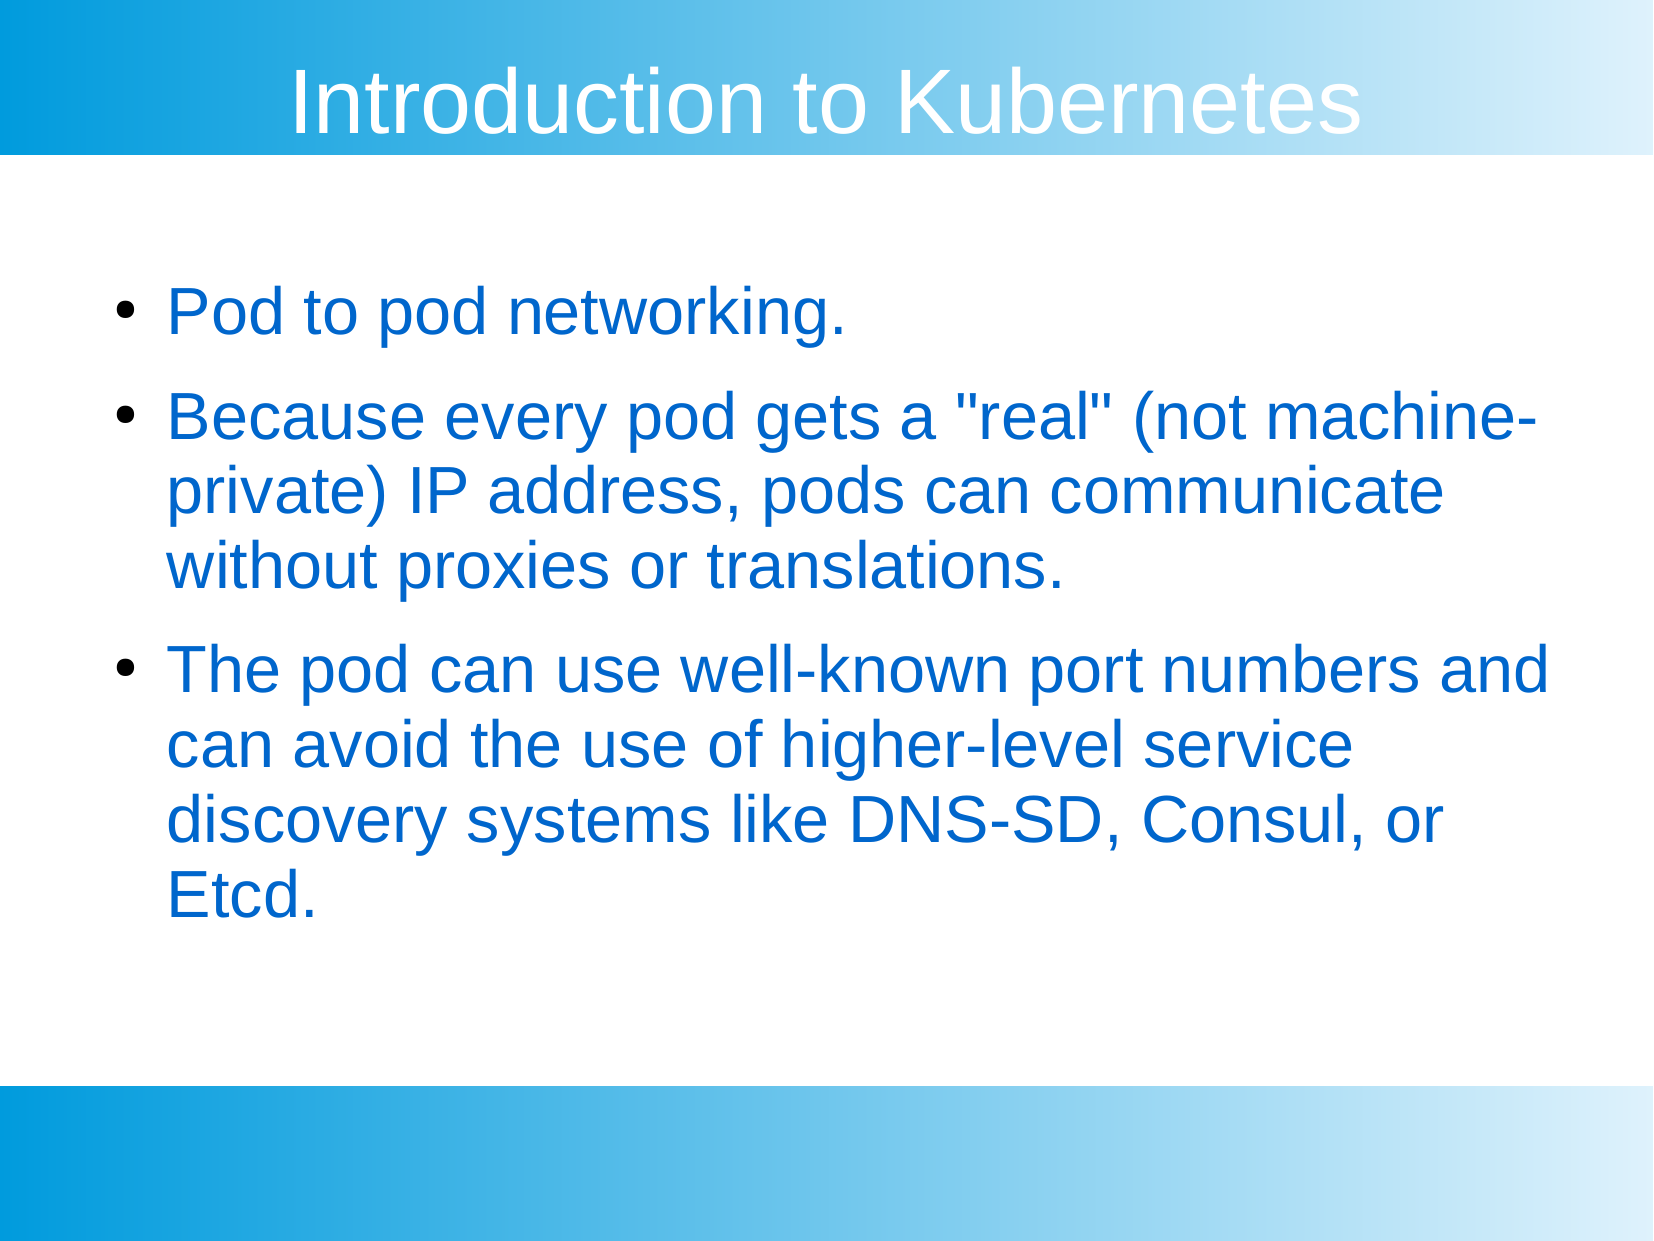

# Introduction to Kubernetes
Pod to pod networking.
Because every pod gets a "real" (not machine-private) IP address, pods can communicate without proxies or translations.
The pod can use well-known port numbers and can avoid the use of higher-level service discovery systems like DNS-SD, Consul, or Etcd.